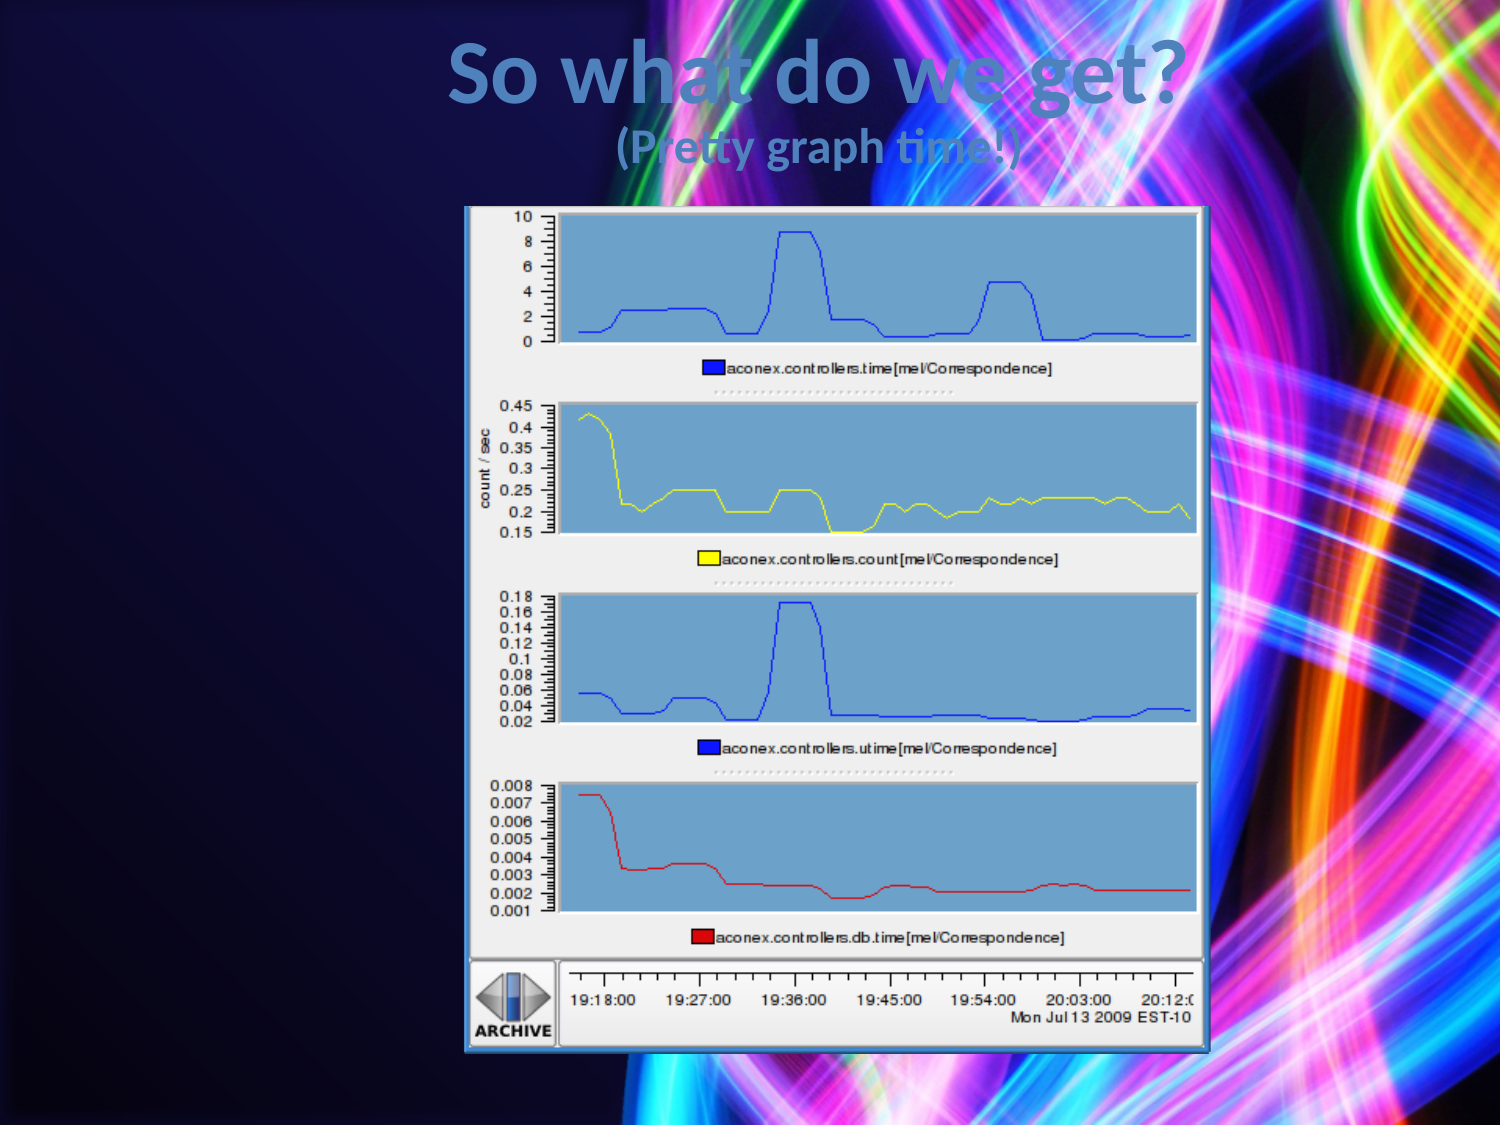

# So what do we get? (Pretty graph time!)